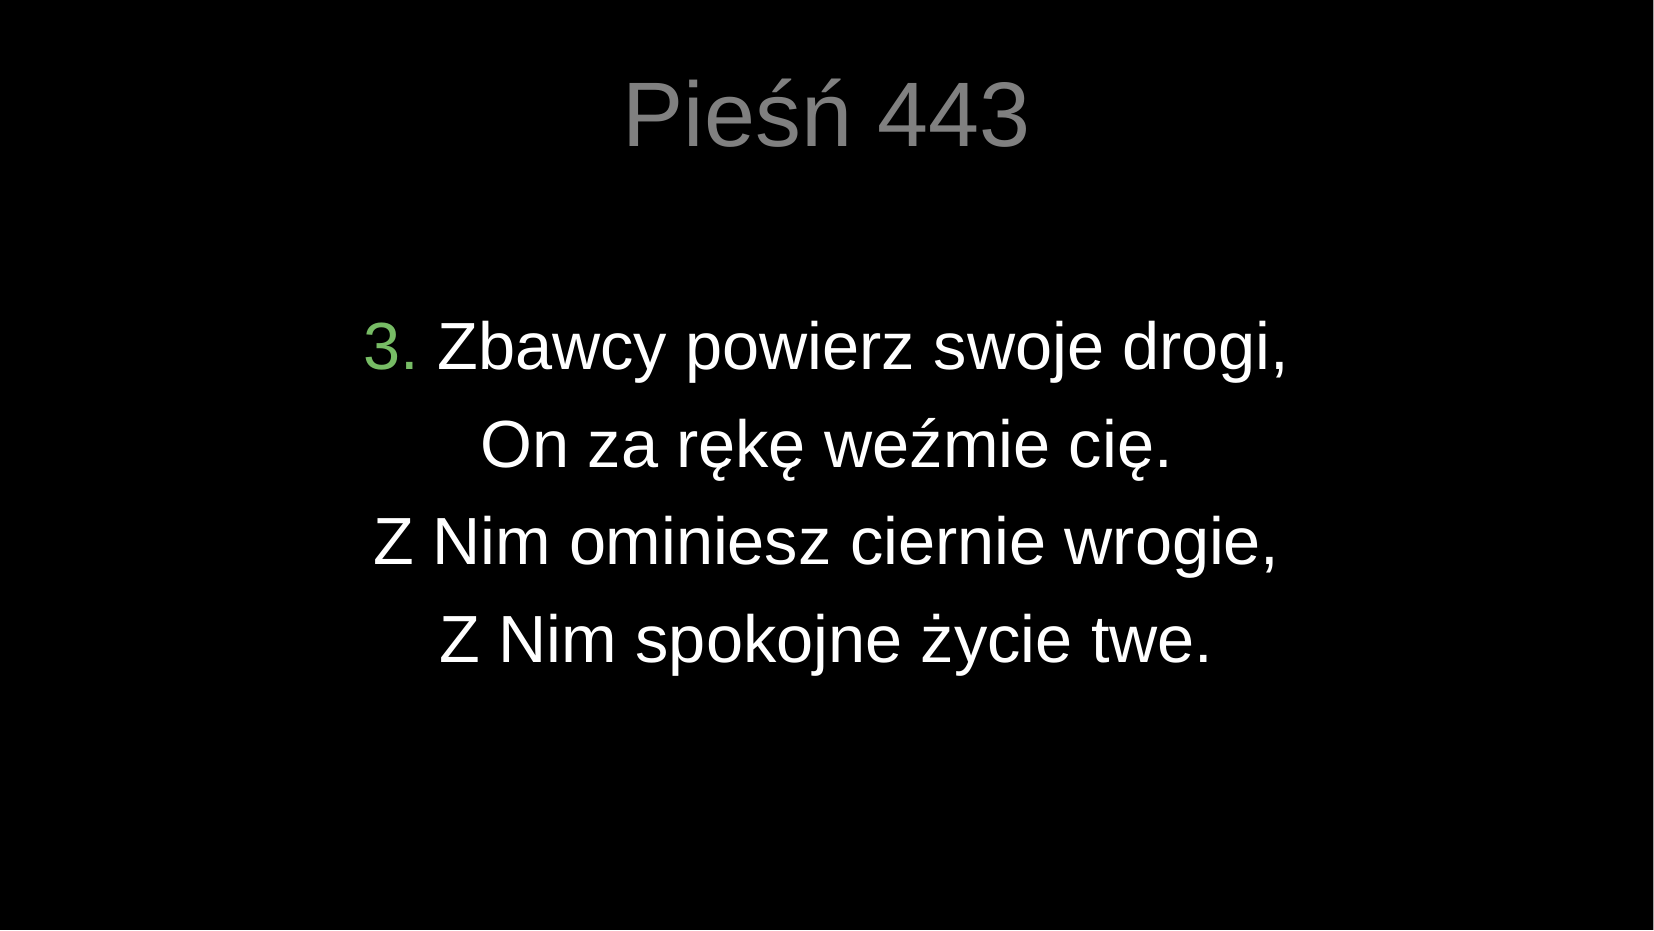

# Pieśń 443
3. Zbawcy powierz swoje drogi,
On za rękę weźmie cię.
Z Nim ominiesz ciernie wrogie,
Z Nim spokojne życie twe.